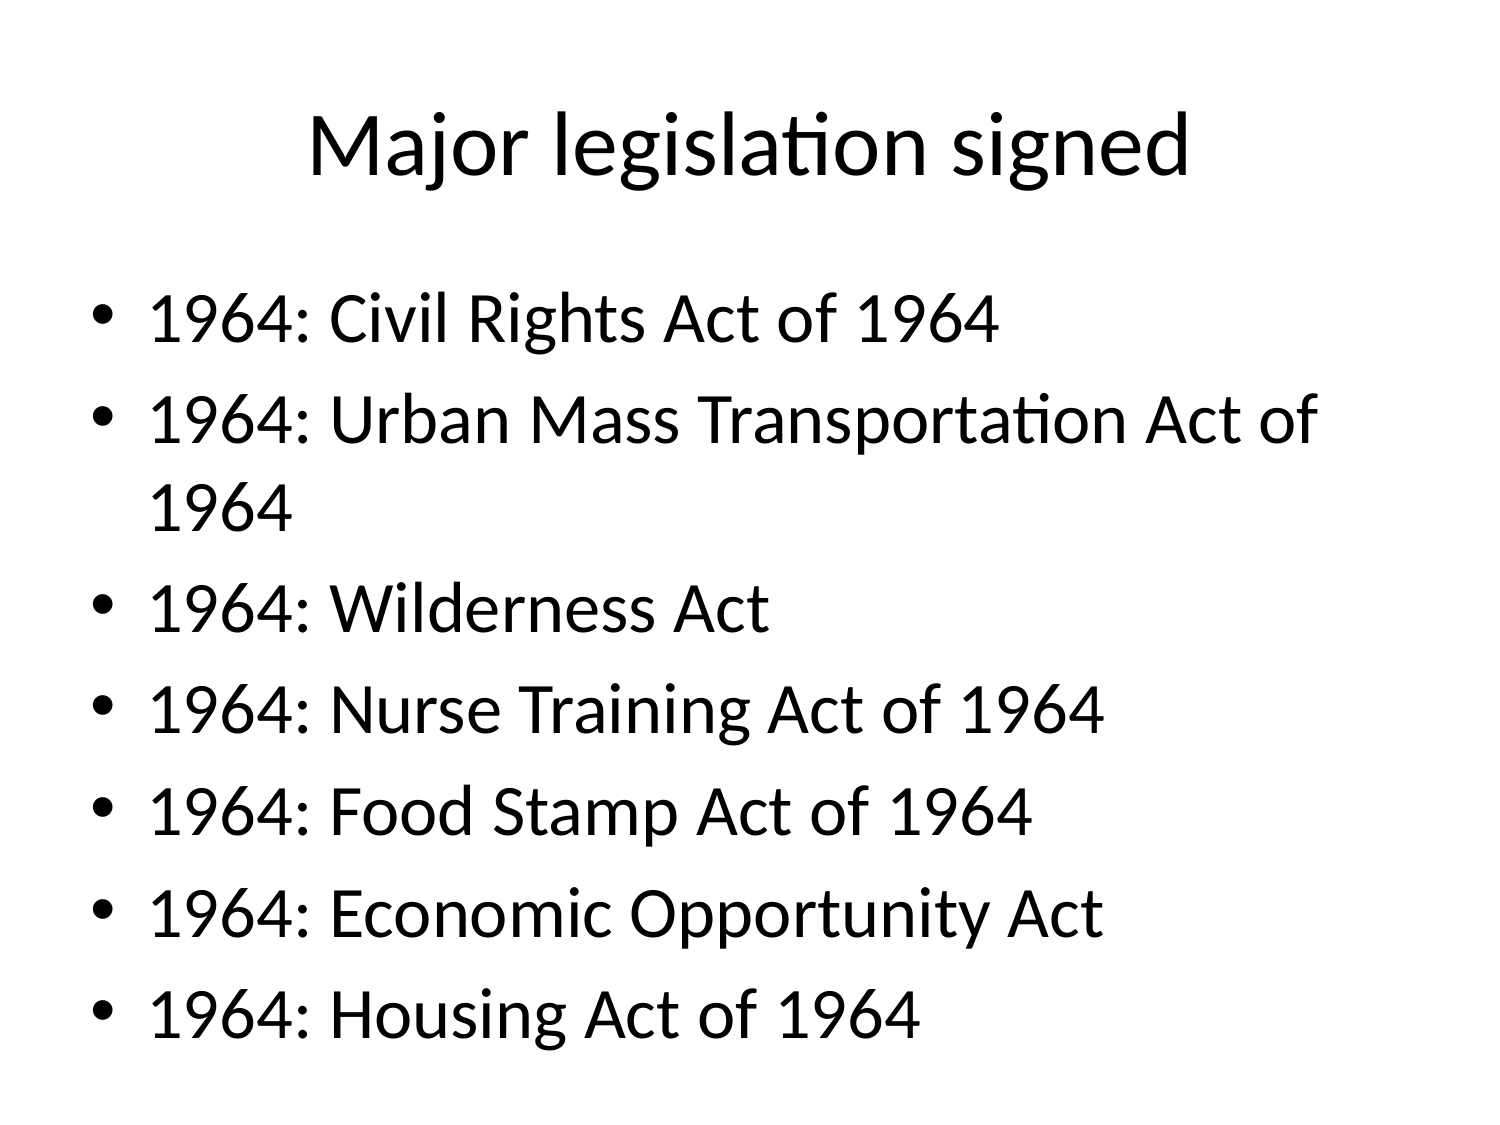

# Major legislation signed
1964: Civil Rights Act of 1964
1964: Urban Mass Transportation Act of 1964
1964: Wilderness Act
1964: Nurse Training Act of 1964
1964: Food Stamp Act of 1964
1964: Economic Opportunity Act
1964: Housing Act of 1964